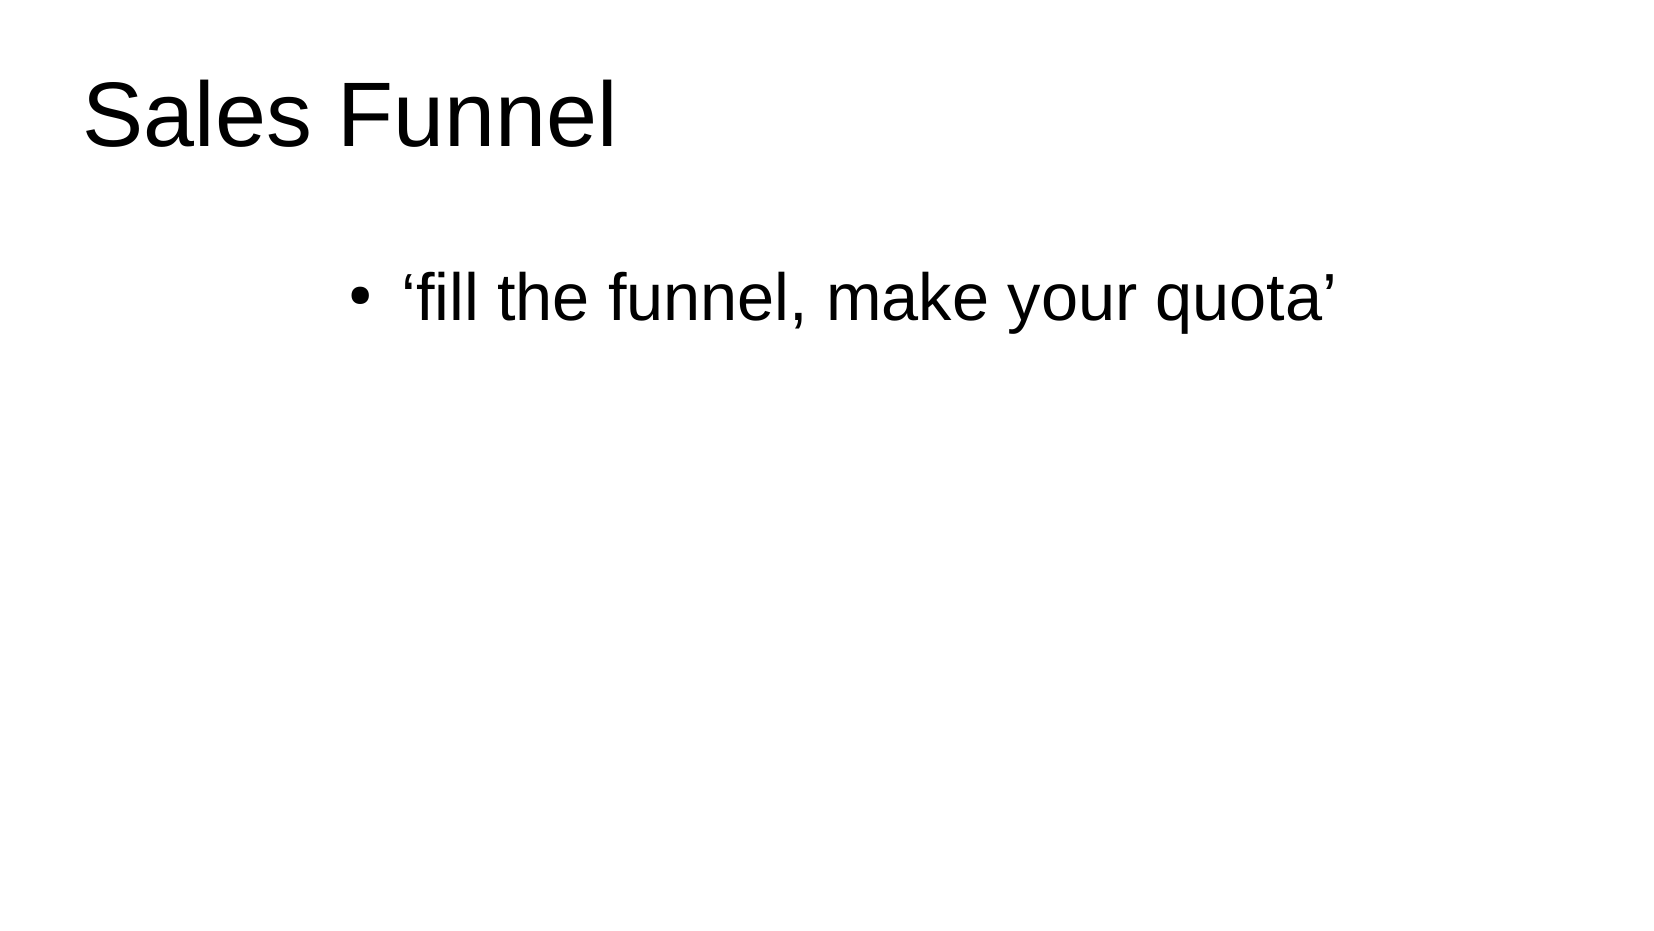

# Sales Funnel
‘fill the funnel, make your quota’